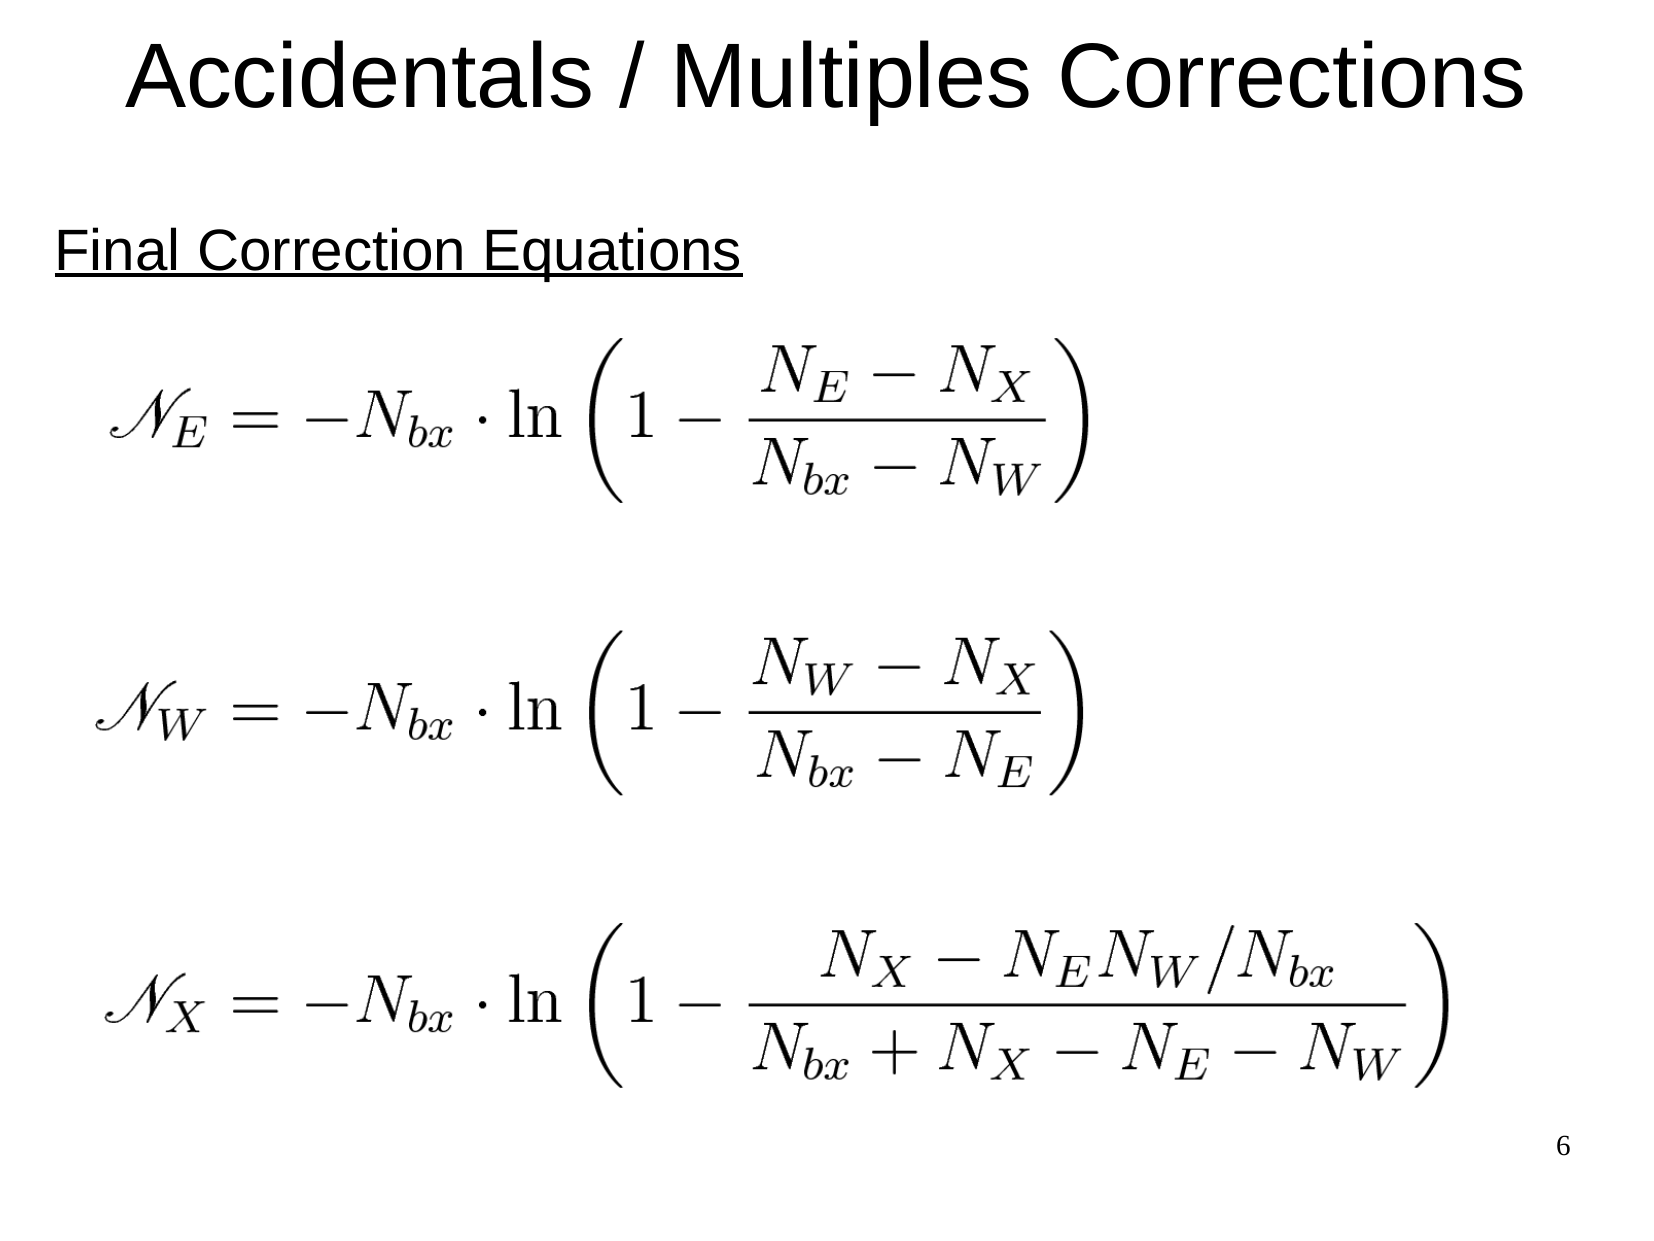

# Accidentals / Multiples Corrections
Final Correction Equations
6